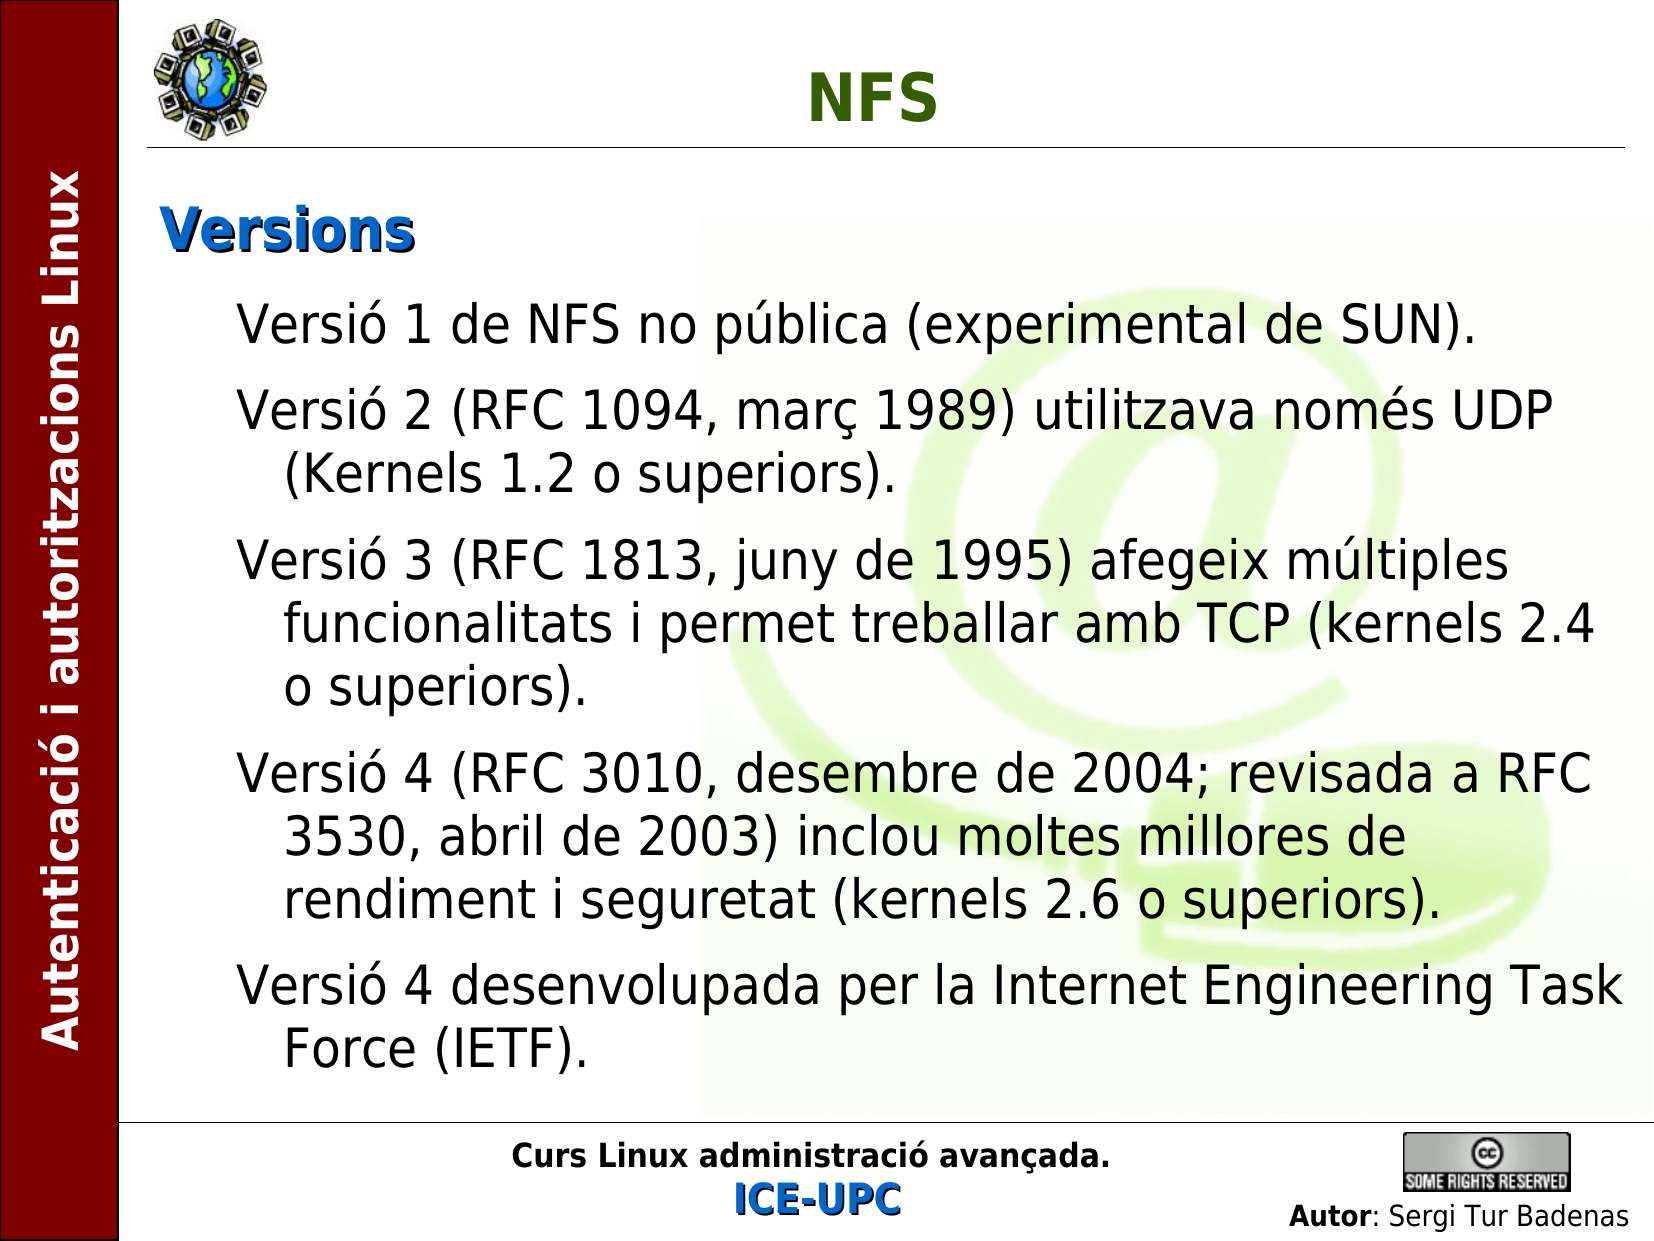

# NFS
Versions
Versió 1 de NFS no pública (experimental de SUN).
Versió 2 (RFC 1094, març 1989) utilitzava només UDP (Kernels 1.2 o superiors).
Versió 3 (RFC 1813, juny de 1995) afegeix múltiples funcionalitats i permet treballar amb TCP (kernels 2.4 o superiors).
Versió 4 (RFC 3010, desembre de 2004; revisada a RFC 3530, abril de 2003) inclou moltes millores de rendiment i seguretat (kernels 2.6 o superiors).
Versió 4 desenvolupada per la Internet Engineering Task Force (IETF).